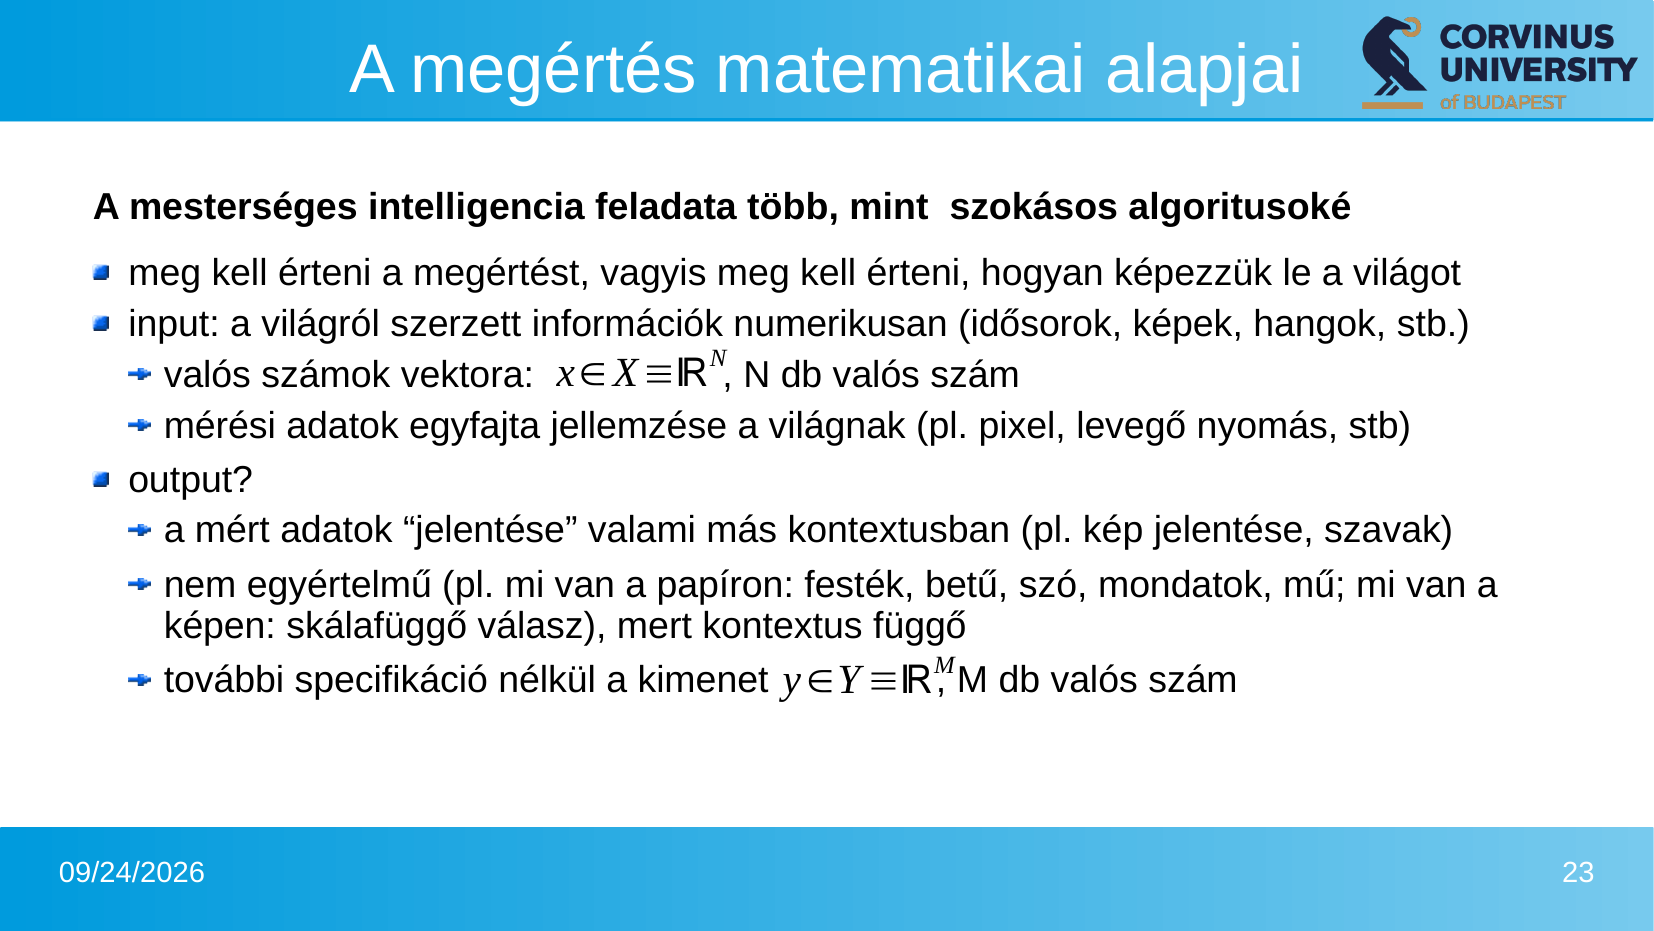

# A megértés matematikai alapjai
A mesterséges intelligencia feladata több, mint szokásos algoritusoké
meg kell érteni a megértést, vagyis meg kell érteni, hogyan képezzük le a világot
input: a világról szerzett információk numerikusan (idősorok, képek, hangok, stb.)
valós számok vektora: , N db valós szám
mérési adatok egyfajta jellemzése a világnak (pl. pixel, levegő nyomás, stb)
output?
a mért adatok “jelentése” valami más kontextusban (pl. kép jelentése, szavak)
nem egyértelmű (pl. mi van a papíron: festék, betű, szó, mondatok, mű; mi van a képen: skálafüggő válasz), mert kontextus függő
további specifikáció nélkül a kimenet , M db valós szám
23